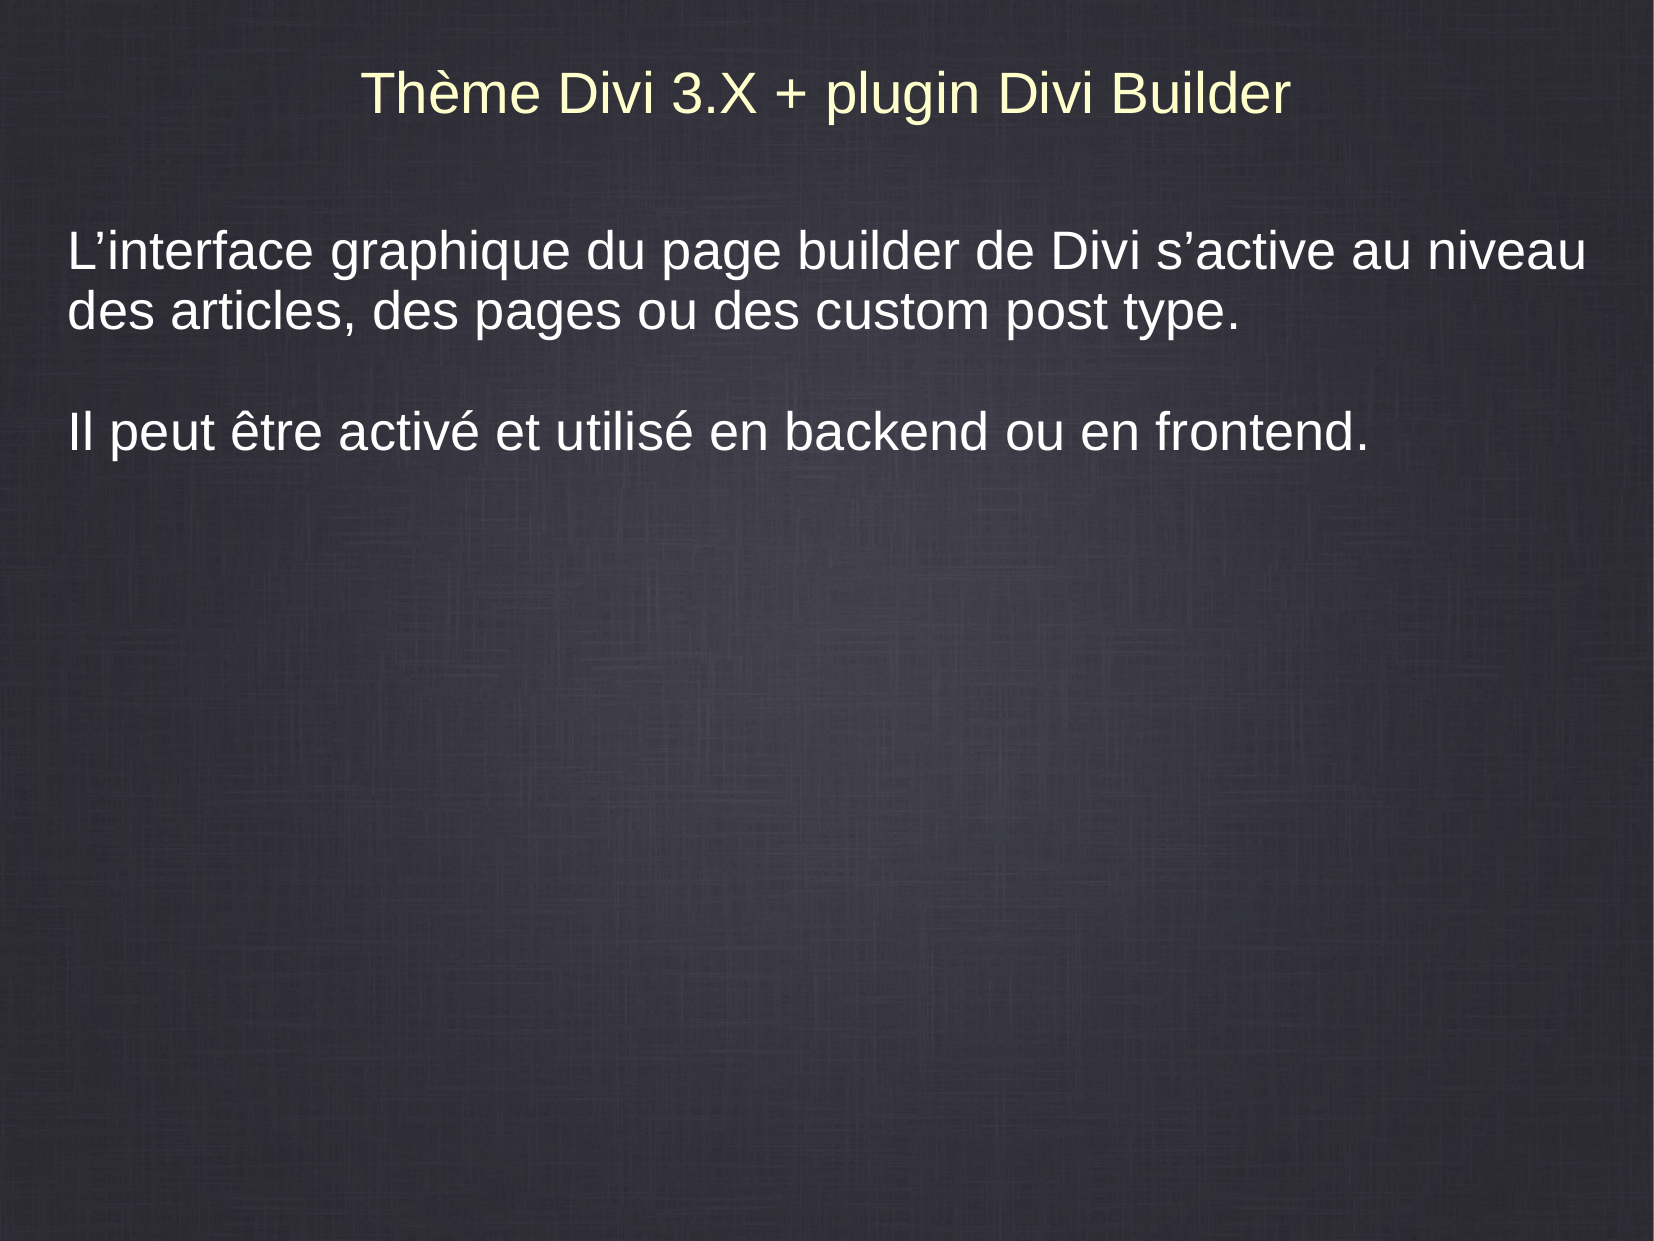

Thème Divi 3.X + plugin Divi Builder
L’interface graphique du page builder de Divi s’active au niveau des articles, des pages ou des custom post type.
Il peut être activé et utilisé en backend ou en frontend.